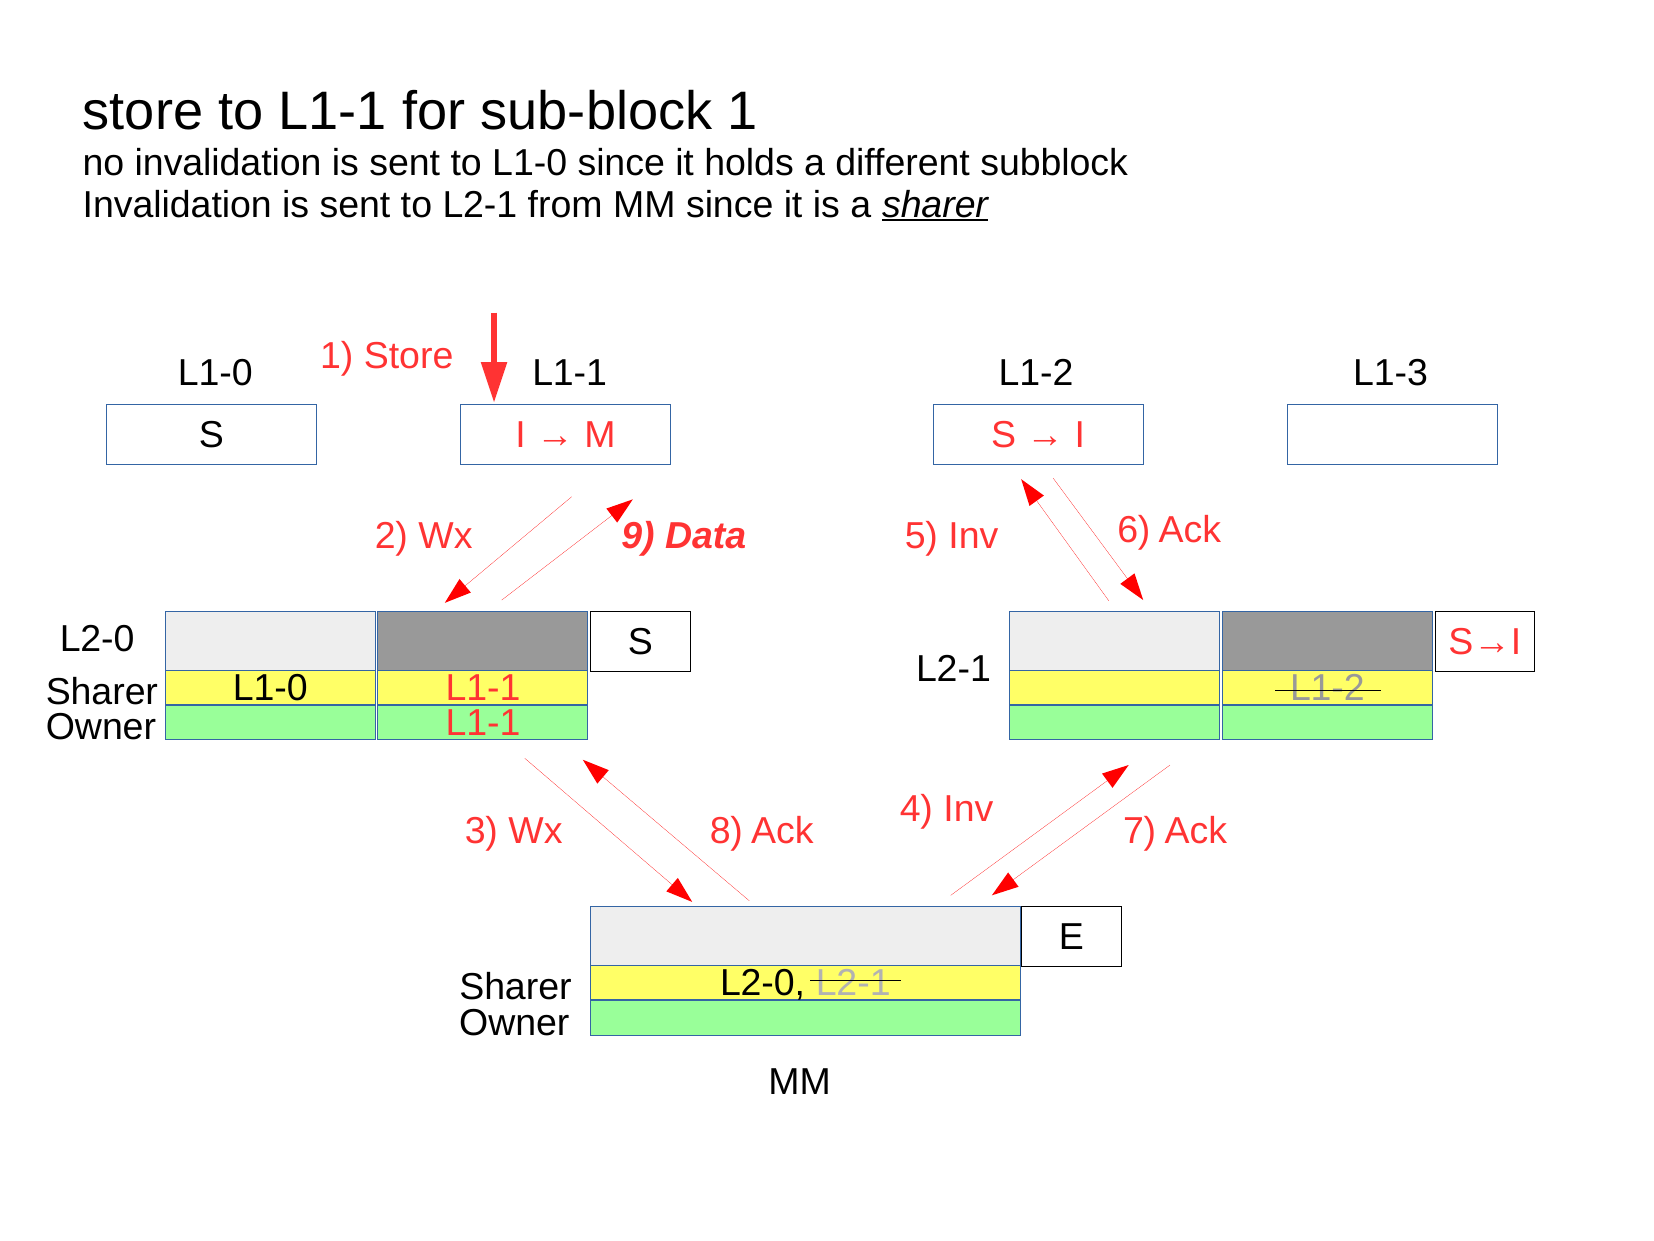

# store to L1-1 for sub-block 1 no invalidation is sent to L1-0 since it holds a different subblock Invalidation is sent to L2-1 from MM since it is a sharer
1) Store
L1-0
L1-1
L1-2
L1-3
S
I → M
S → I
6) Ack
5) Inv
2) Wx
9) Data
L2-0
S
S→I
L2-1
Sharer
L1-0
L1-1
L1-2
Owner
L1-1
4) Inv
3) Wx
8) Ack
7) Ack
E
Sharer
L2-0, L2-1
Owner
MM